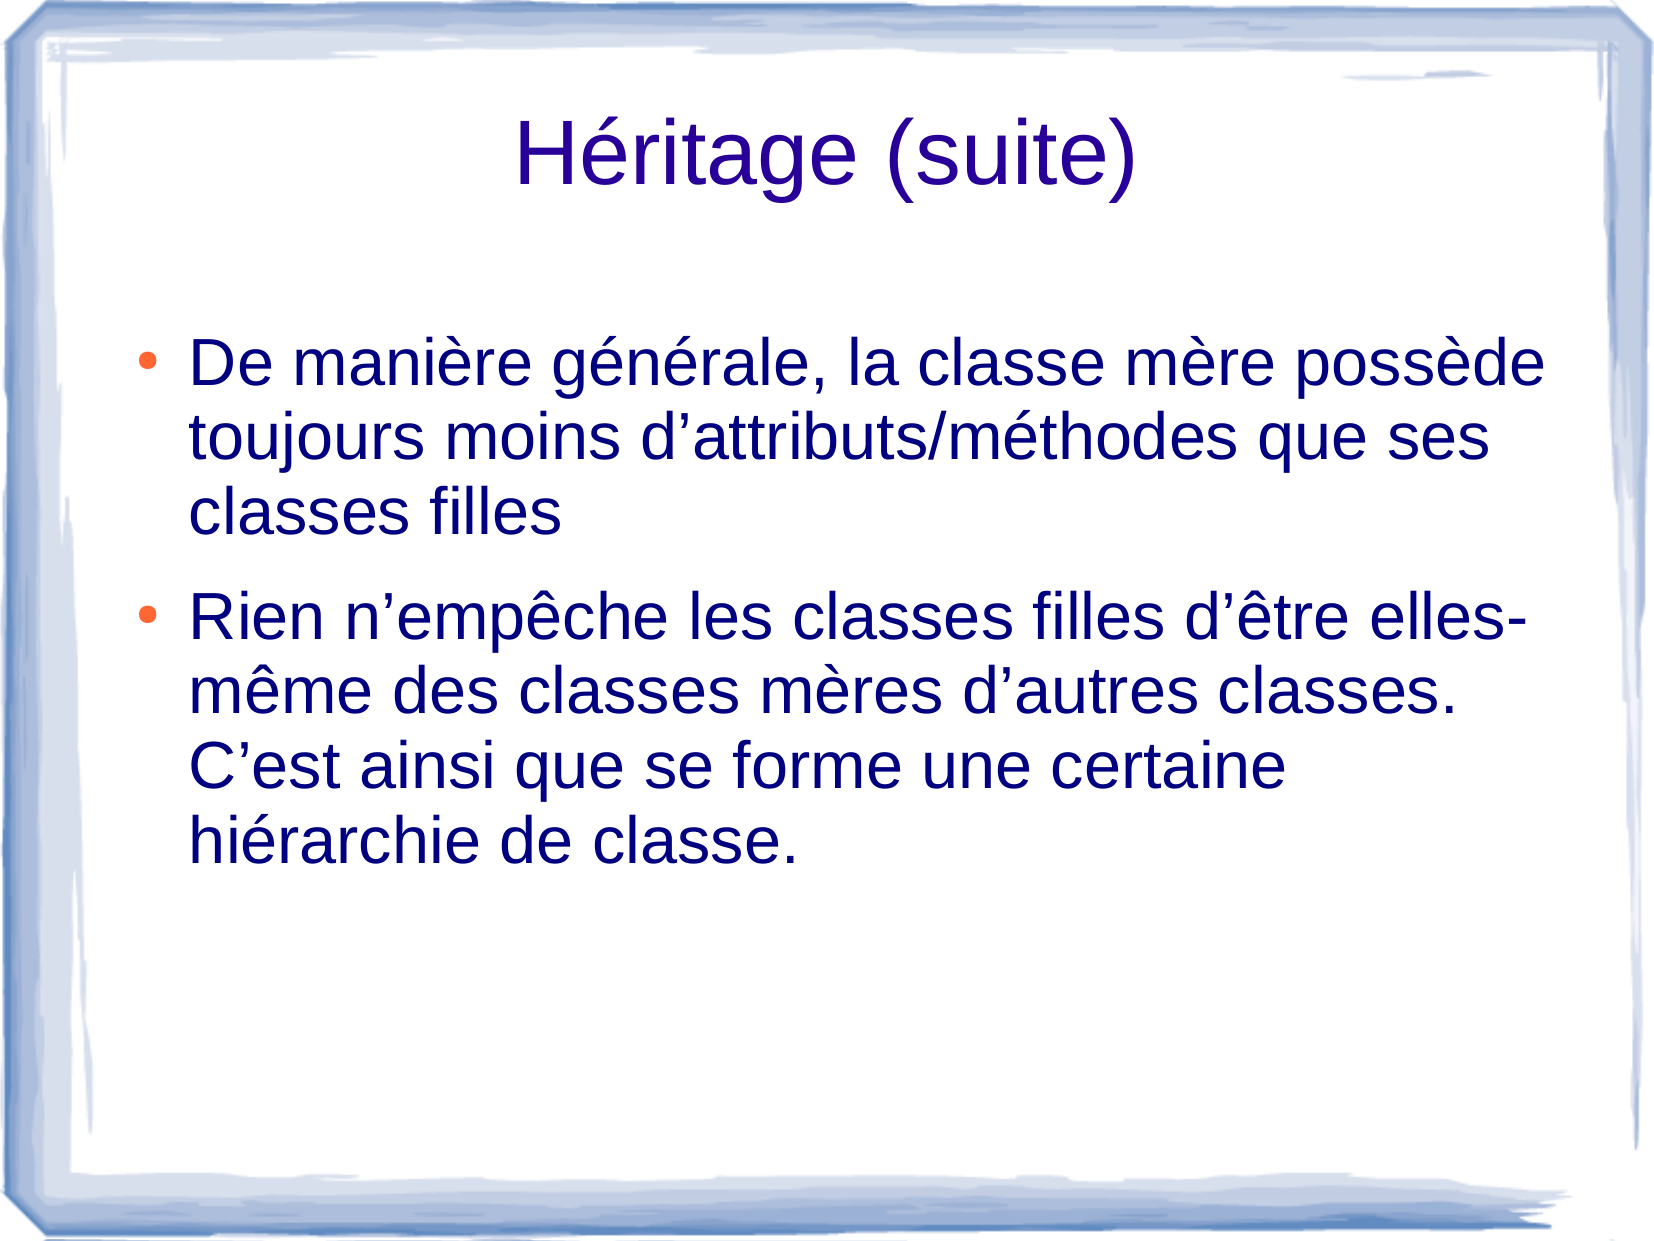

# Héritage (suite)
De manière générale, la classe mère possède toujours moins d’attributs/méthodes que ses classes filles
Rien n’empêche les classes filles d’être elles-même des classes mères d’autres classes. C’est ainsi que se forme une certaine hiérarchie de classe.